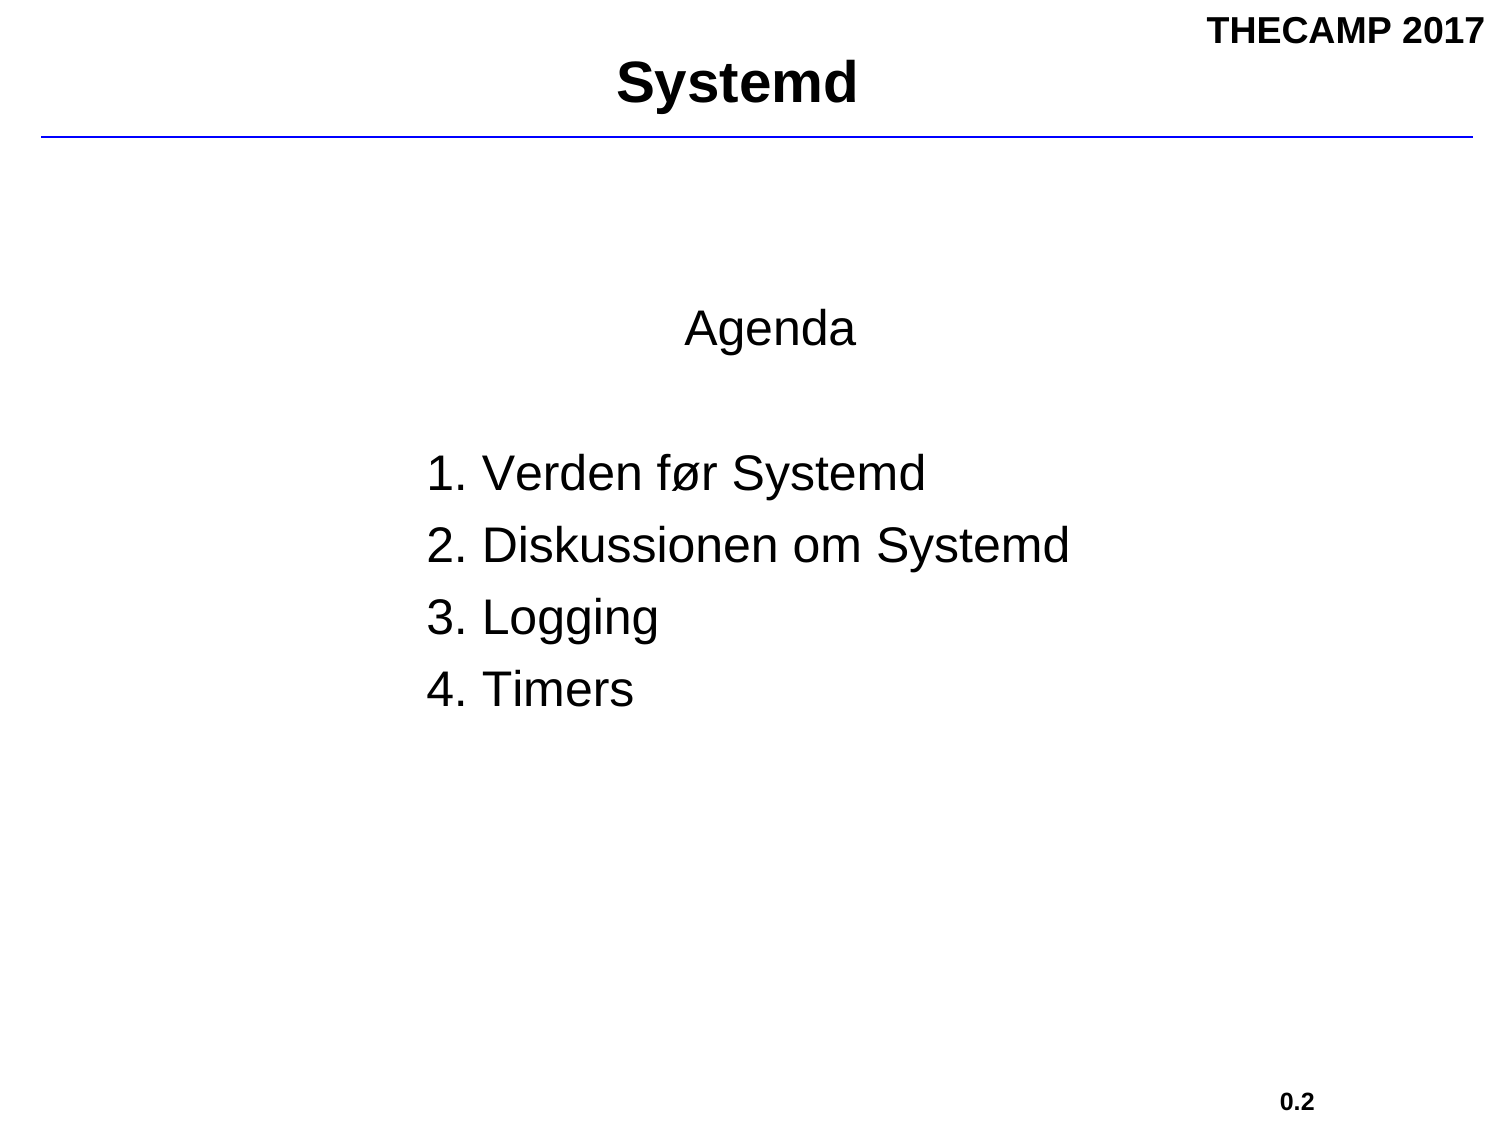

Systemd
# Agenda
1. Verden før Systemd
2. Diskussionen om Systemd
3. Logging
4. Timers